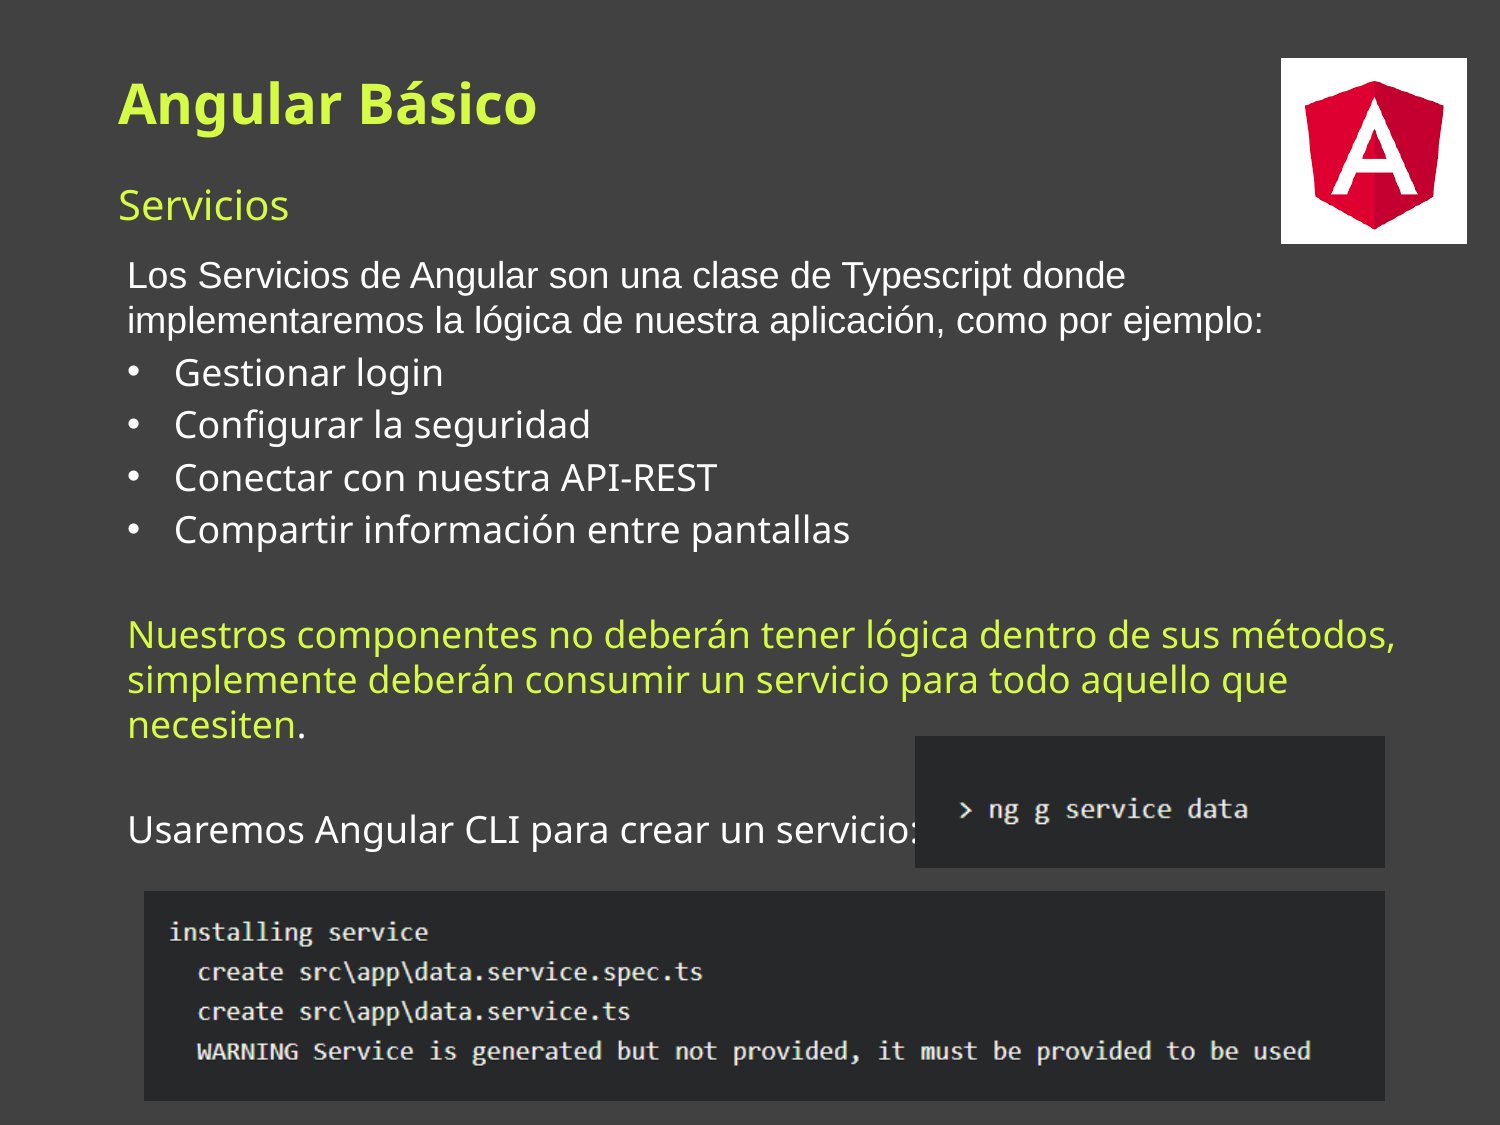

# Angular Básico
Servicios
Los Servicios de Angular son una clase de Typescript donde implementaremos la lógica de nuestra aplicación, como por ejemplo:
Gestionar login
Configurar la seguridad
Conectar con nuestra API-REST
Compartir información entre pantallas
Nuestros componentes no deberán tener lógica dentro de sus métodos, simplemente deberán consumir un servicio para todo aquello que necesiten.
Usaremos Angular CLI para crear un servicio: